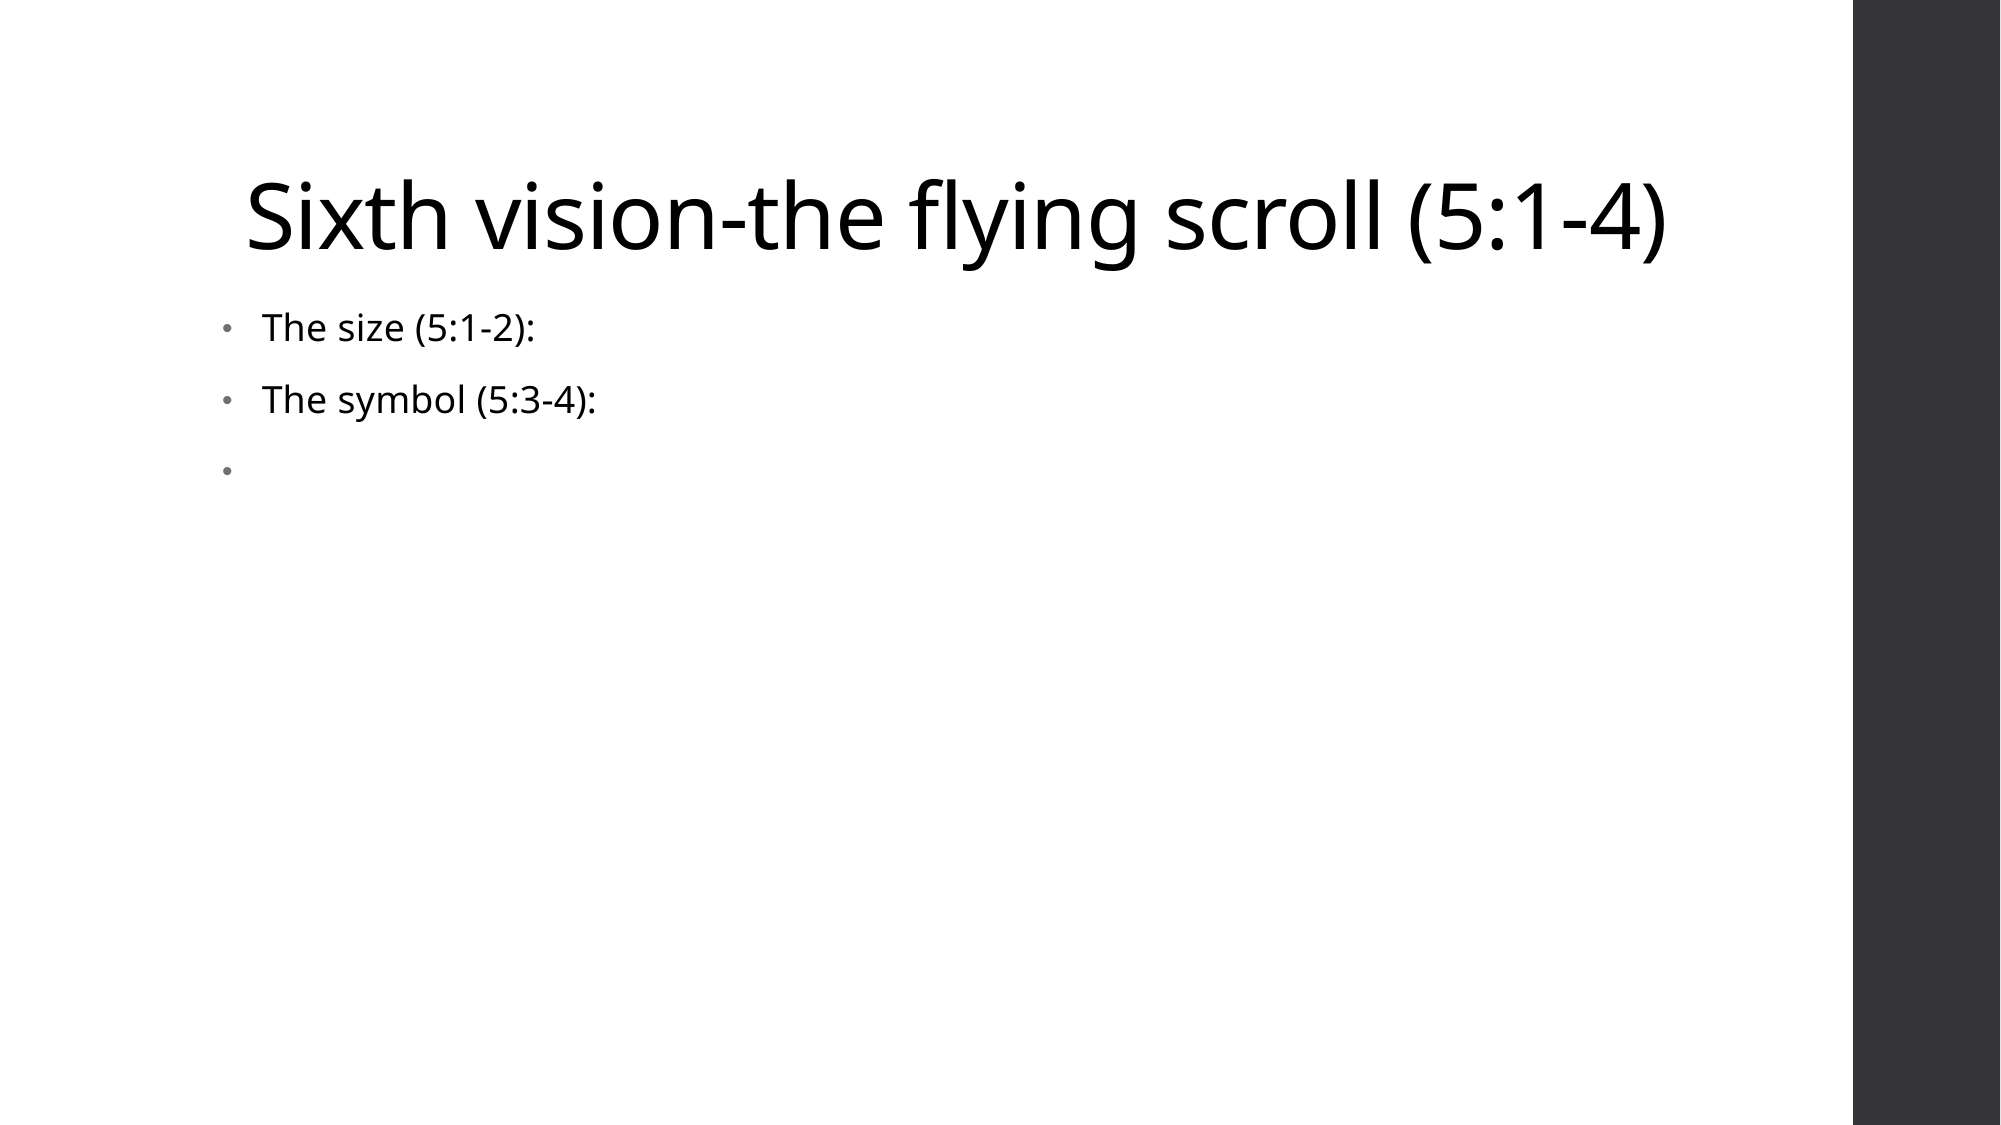

# Sixth vision-the flying scroll (5:1-4)
 The size (5:1-2):
 The symbol (5:3-4):